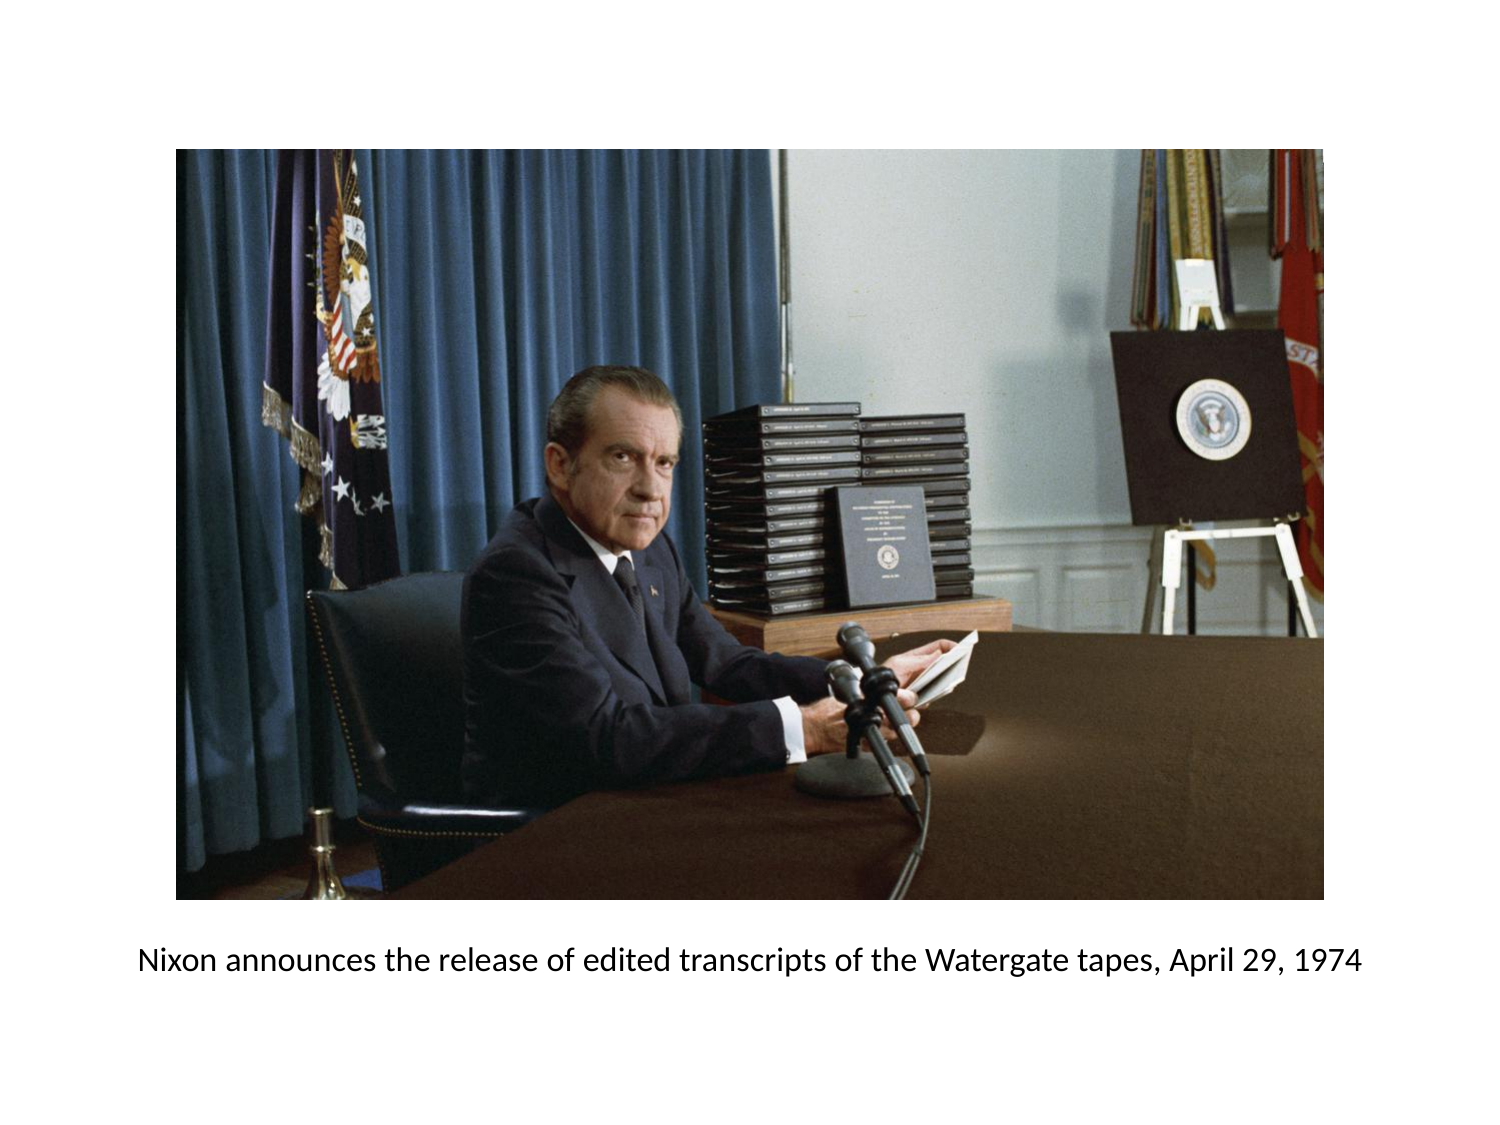

Nixon announces the release of edited transcripts of the Watergate tapes, April 29, 1974